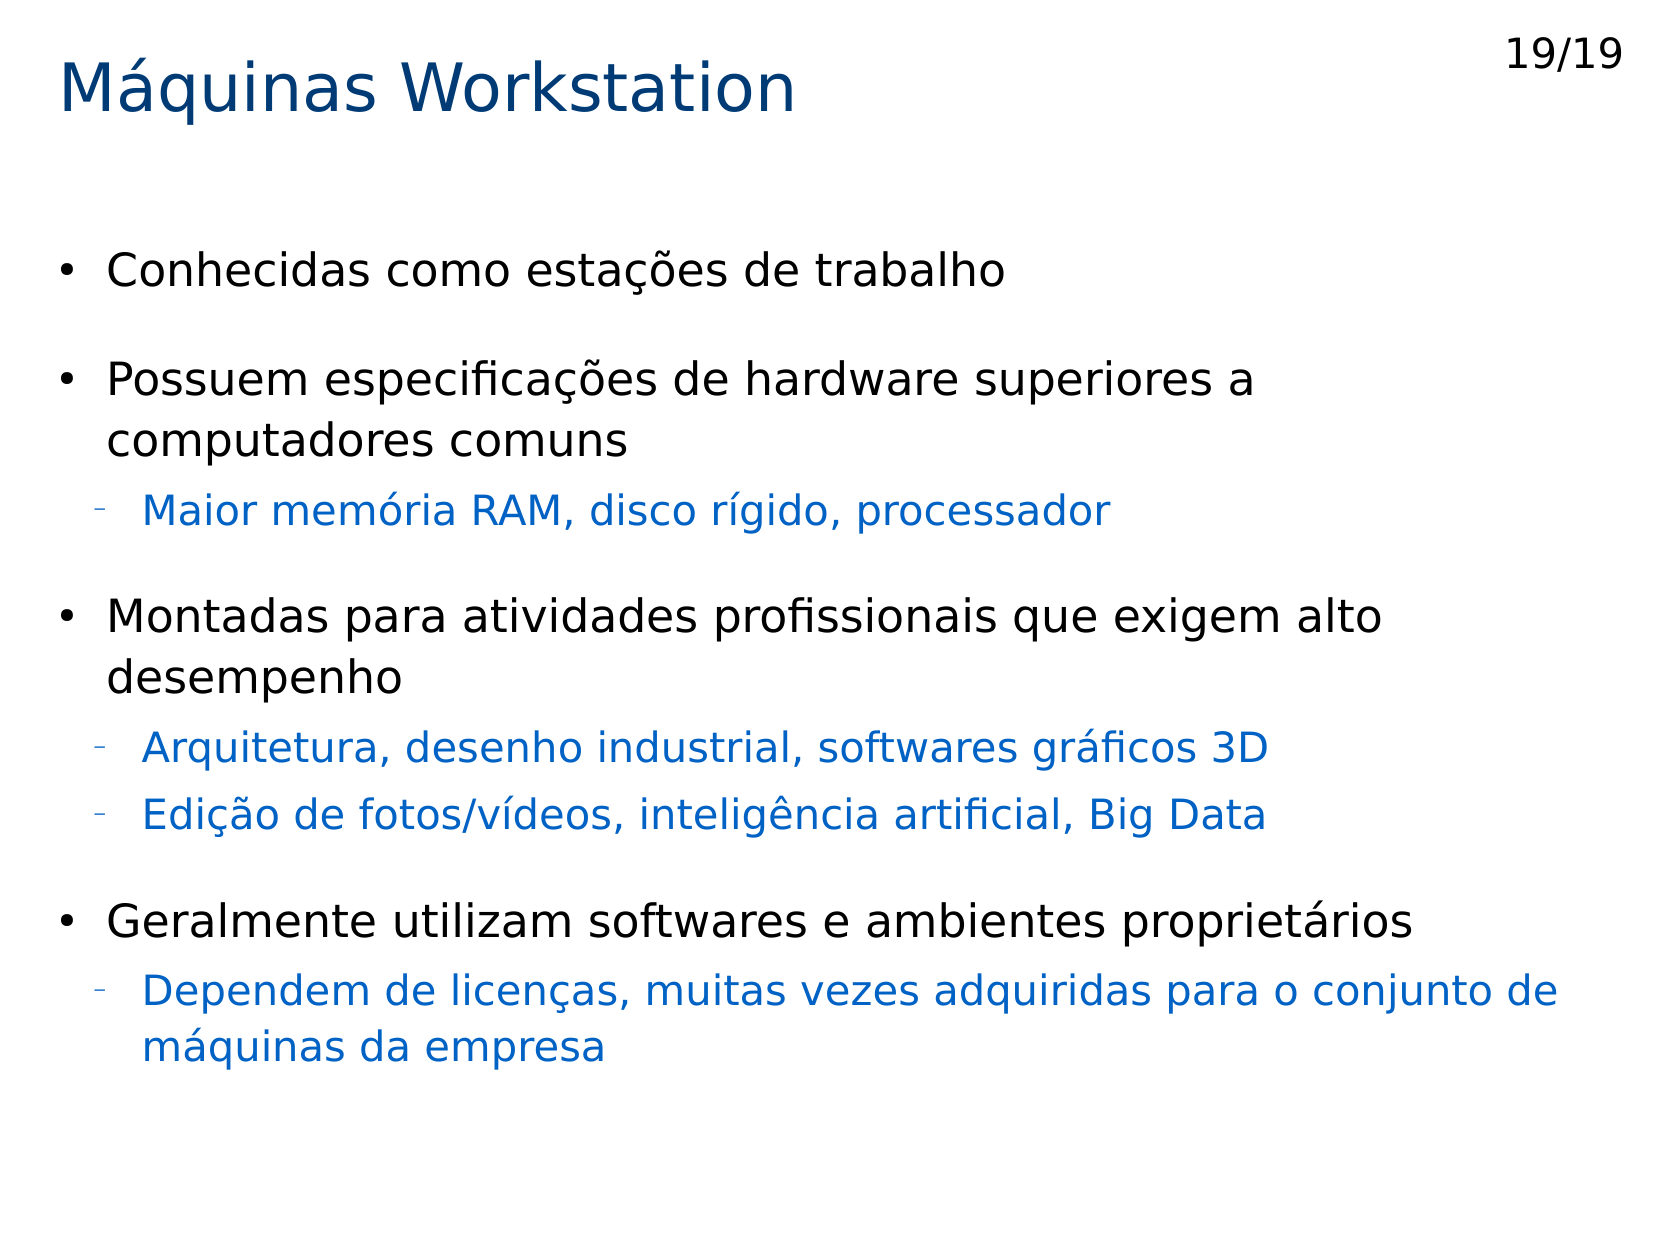

# Máquinas Workstation
19
Conhecidas como estações de trabalho
Possuem especificações de hardware superiores a computadores comuns
Maior memória RAM, disco rígido, processador
Montadas para atividades profissionais que exigem alto desempenho
Arquitetura, desenho industrial, softwares gráficos 3D
Edição de fotos/vídeos, inteligência artificial, Big Data
Geralmente utilizam softwares e ambientes proprietários
Dependem de licenças, muitas vezes adquiridas para o conjunto de máquinas da empresa